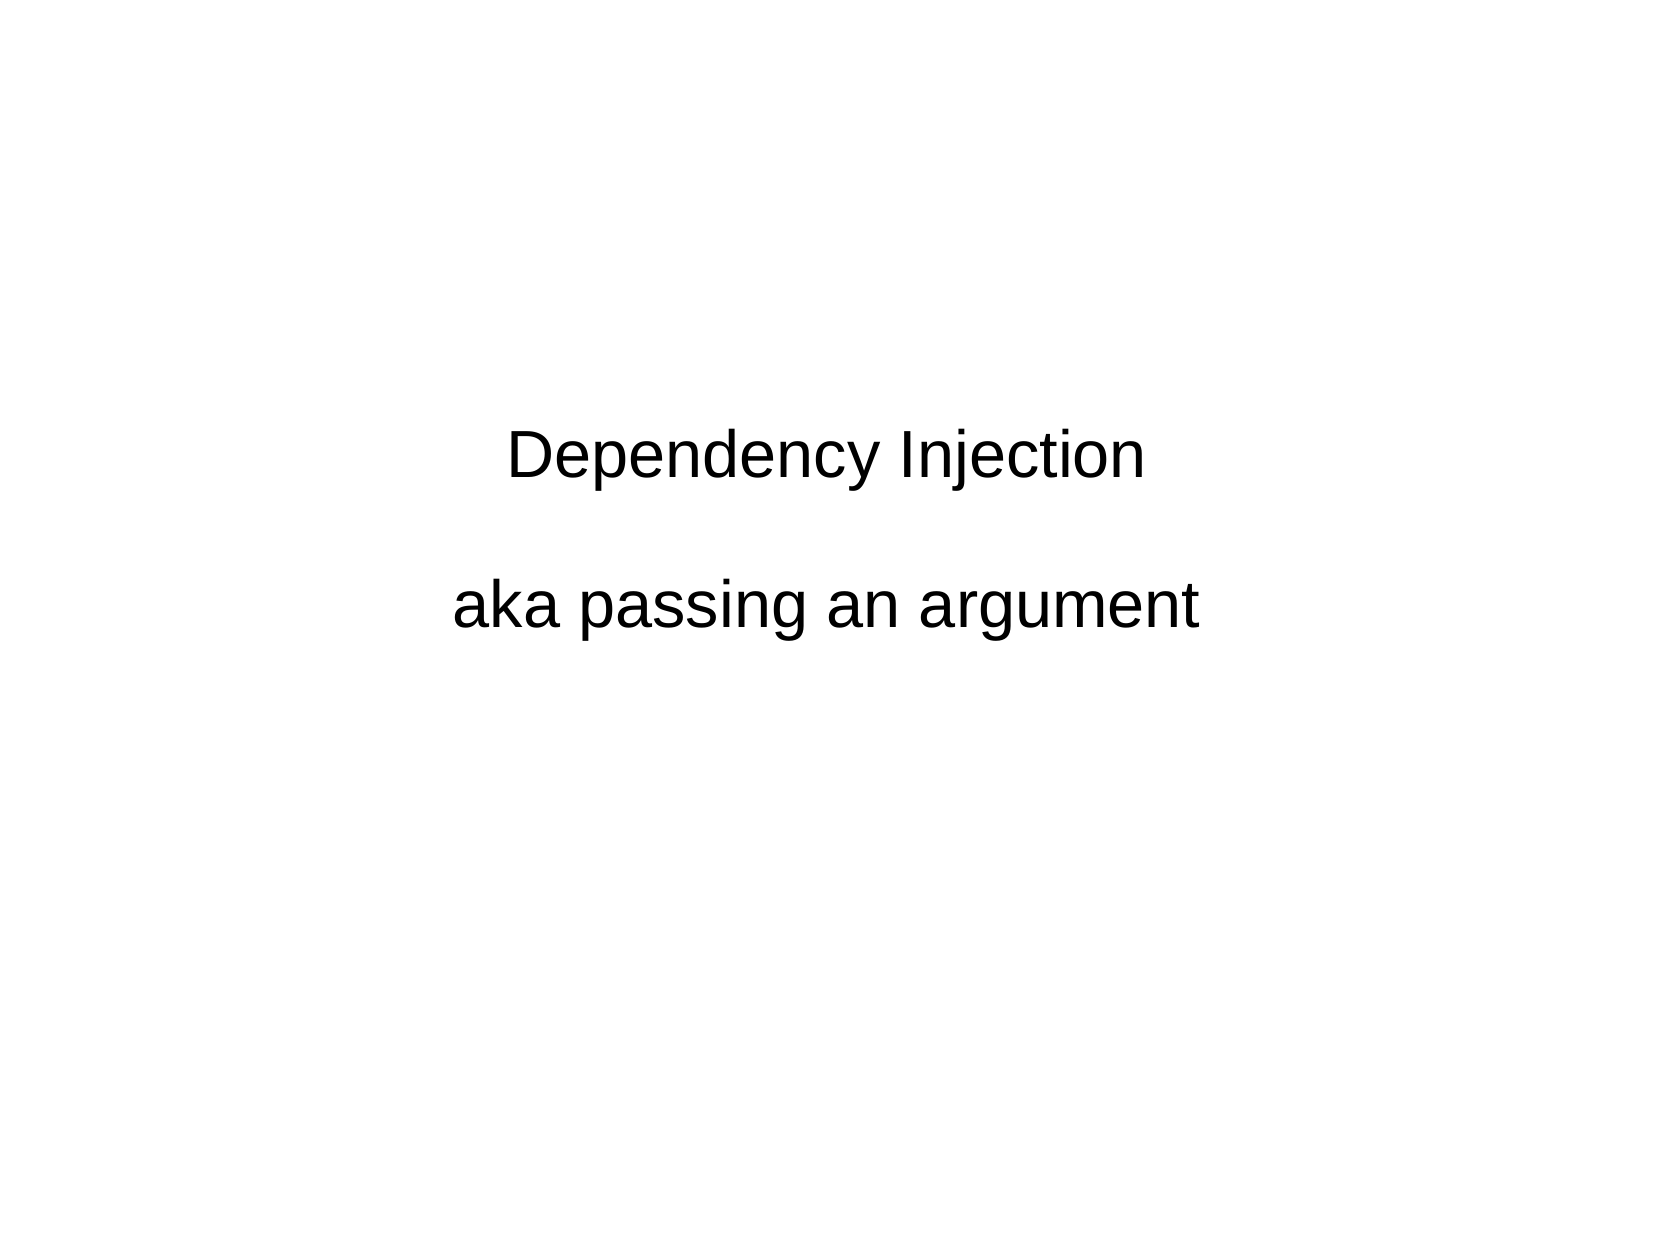

# Dependency Injection
aka passing an argument